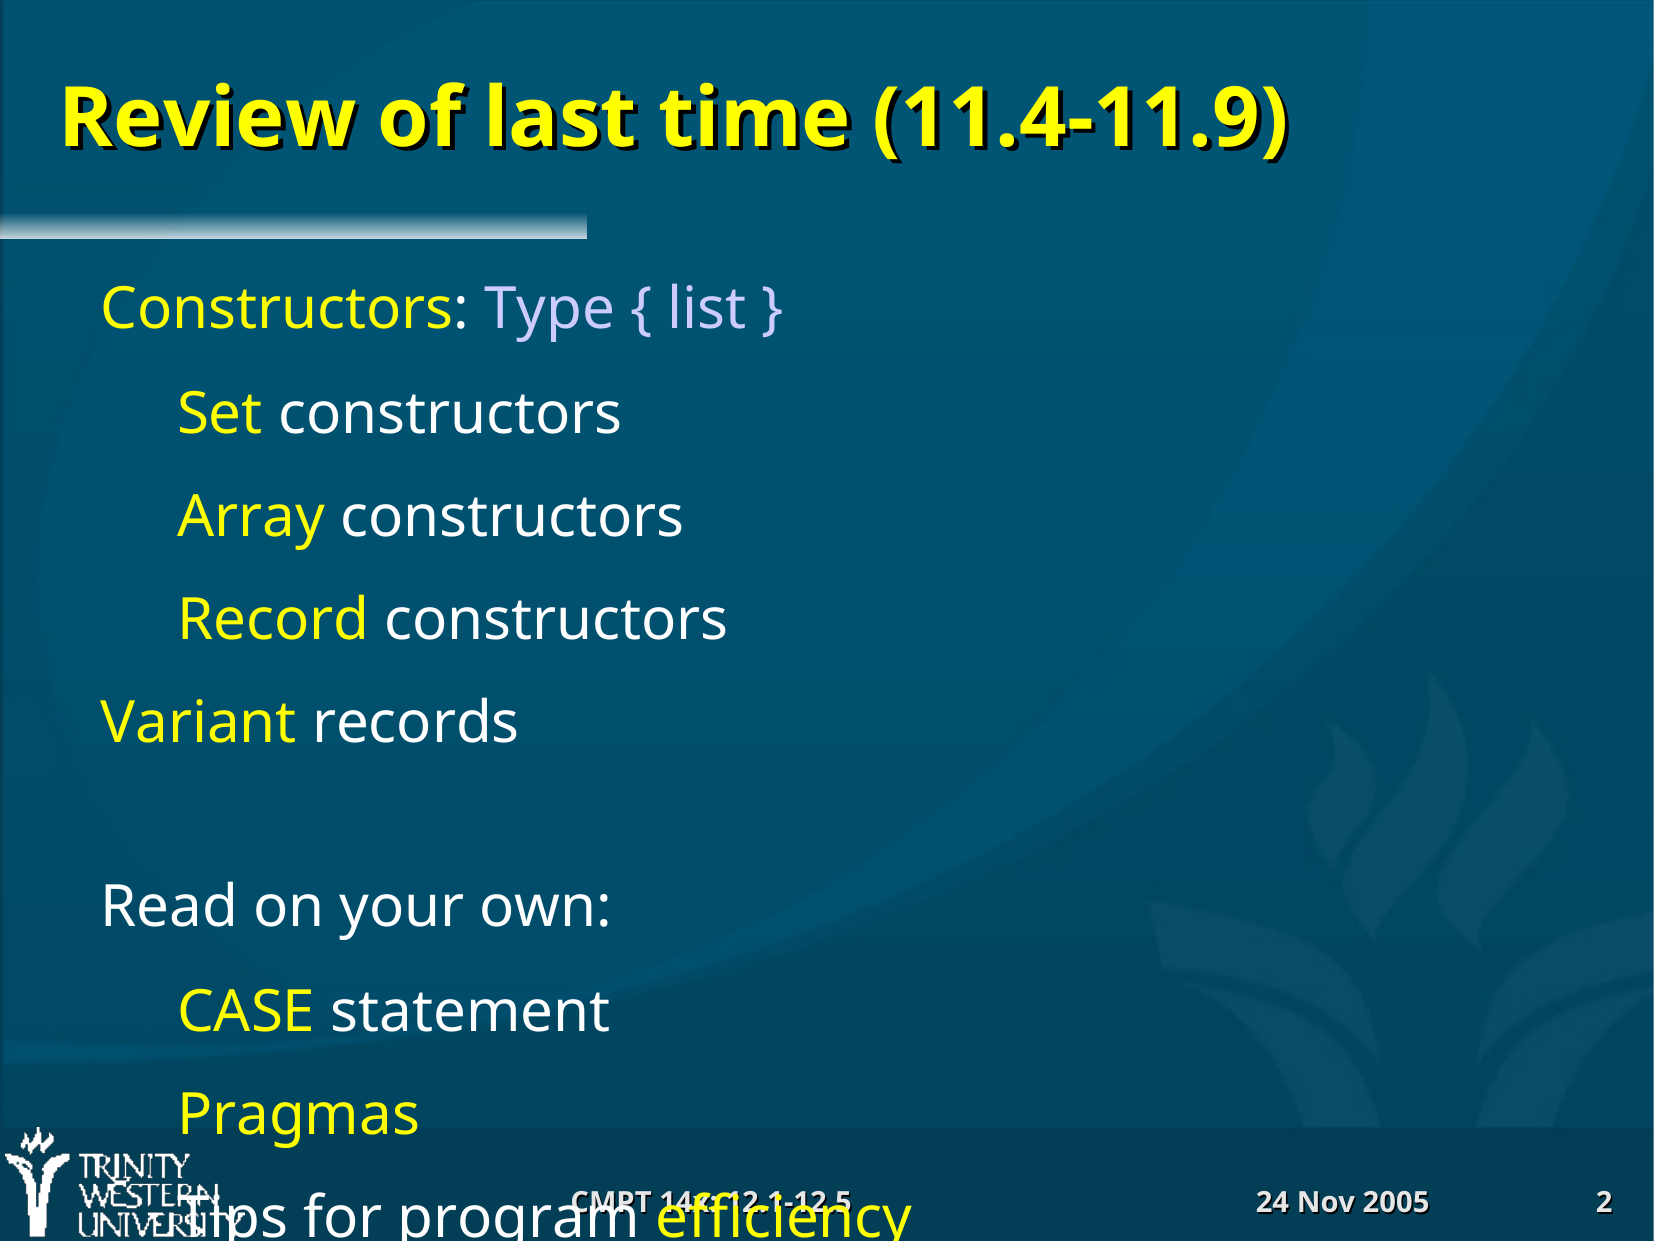

# Review of last time (11.4-11.9)
Constructors: Type { list }
Set constructors
Array constructors
Record constructors
Variant records
Read on your own:
CASE statement
Pragmas
Tips for program efficiency
CMPT 14x: 12.1-12.5
24 Nov 2005
2